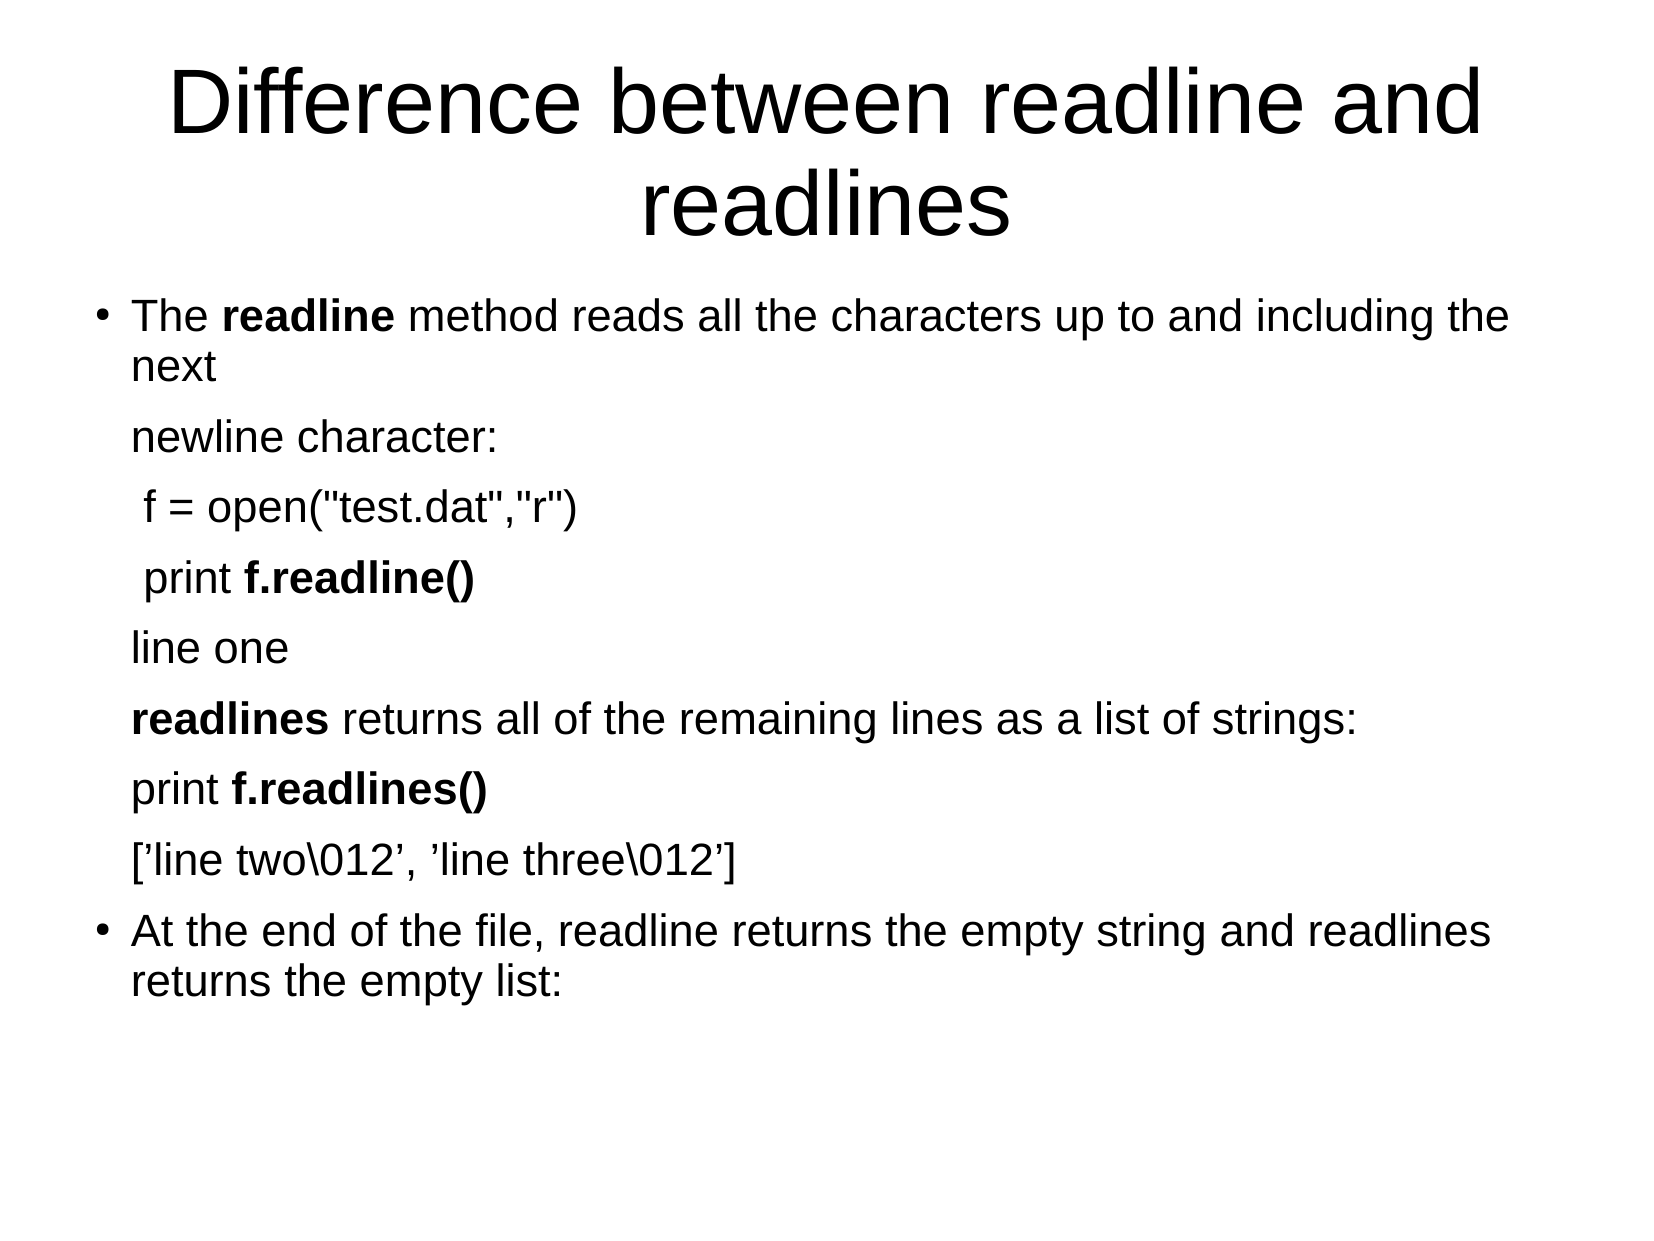

# Difference between readline and readlines
The readline method reads all the characters up to and including the next
newline character:
 f = open("test.dat","r")
 print f.readline()
line one
readlines returns all of the remaining lines as a list of strings:
print f.readlines()
[’line two\012’, ’line three\012’]
At the end of the file, readline returns the empty string and readlines returns the empty list: